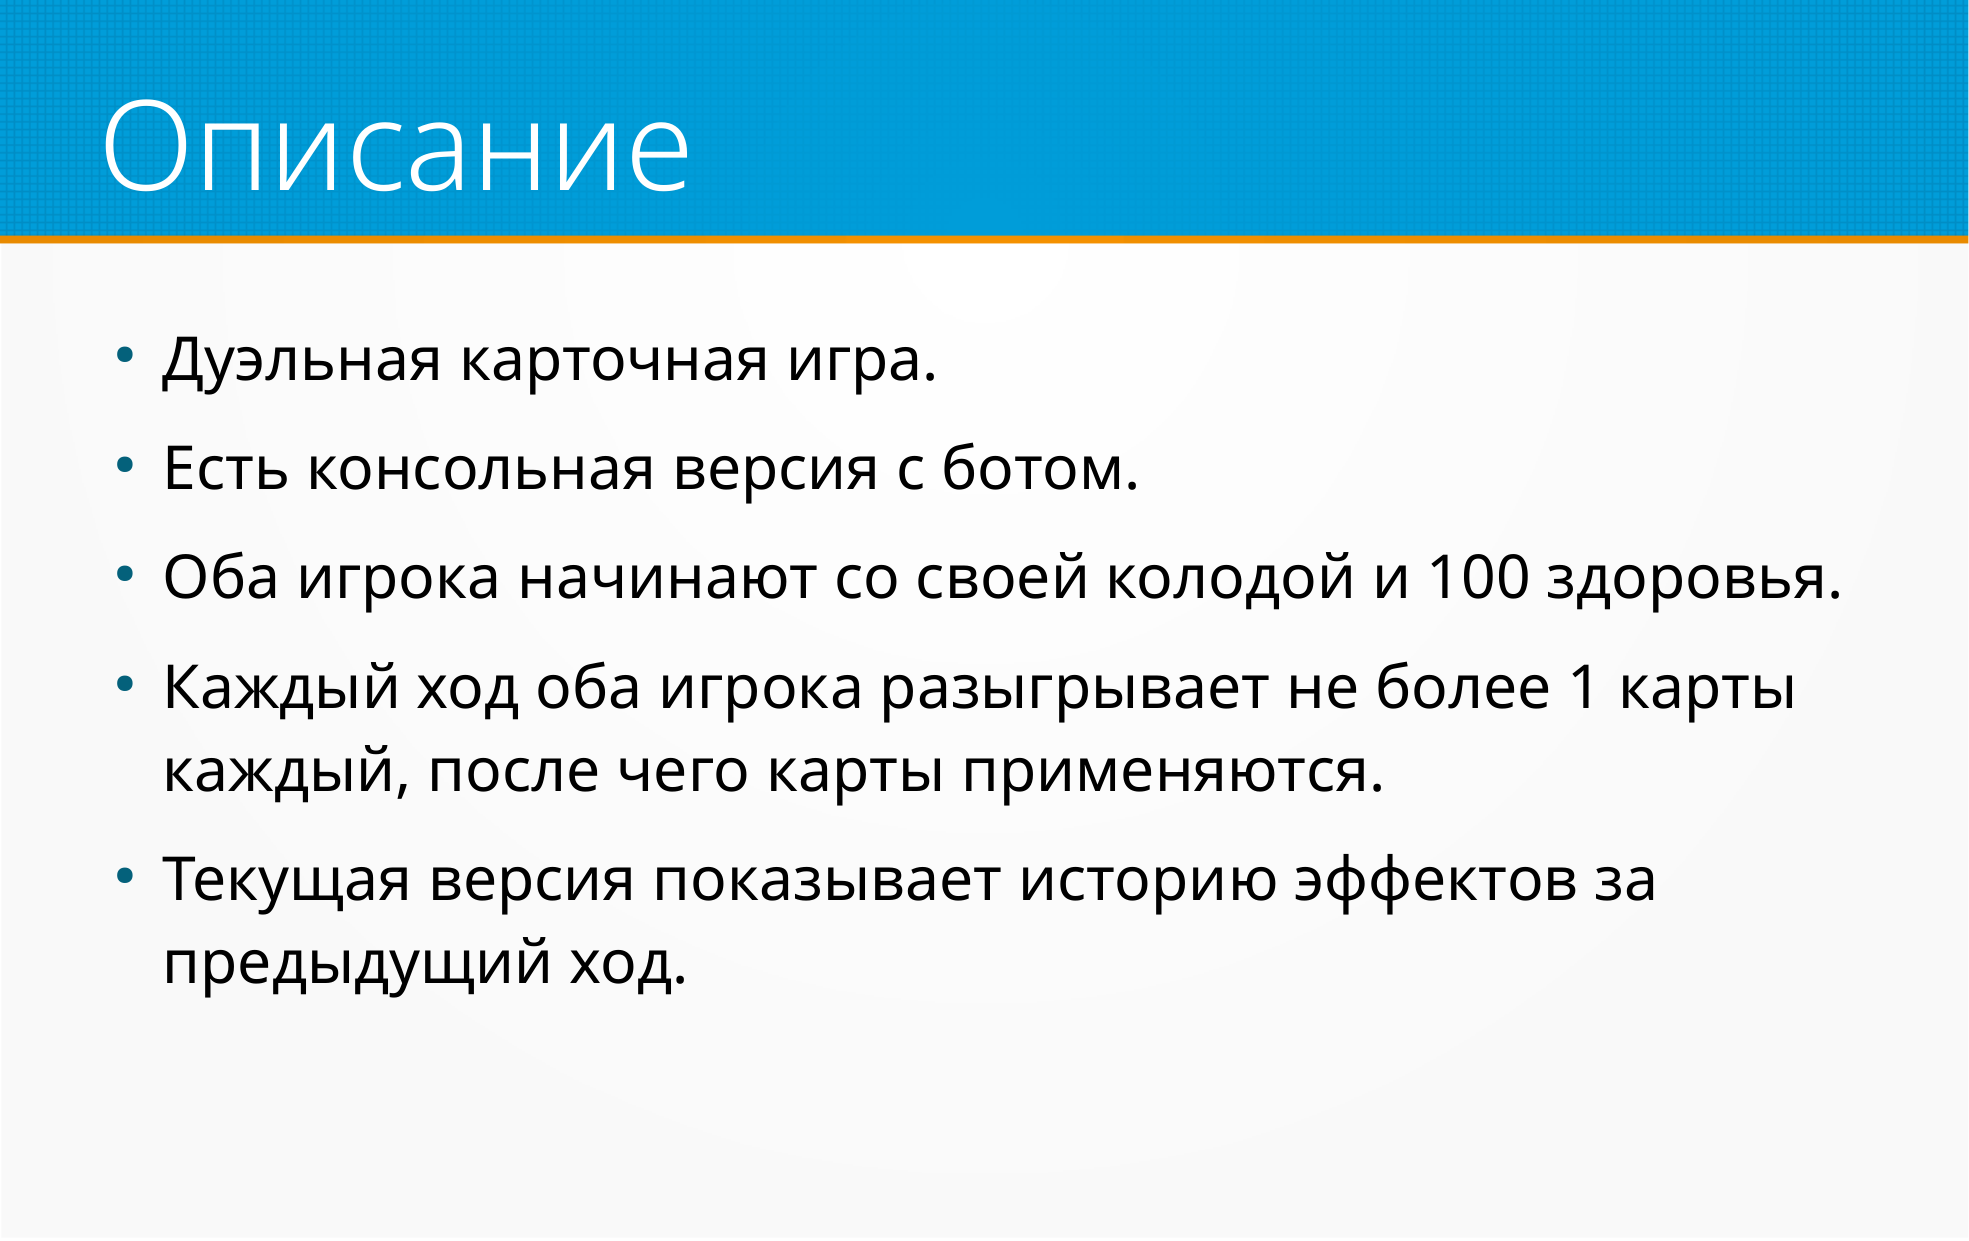

# Описание
Дуэльная карточная игра.
Есть консольная версия с ботом.
Оба игрока начинают со своей колодой и 100 здоровья.
Каждый ход оба игрока разыгрывает не более 1 карты каждый, после чего карты применяются.
Текущая версия показывает историю эффектов за предыдущий ход.